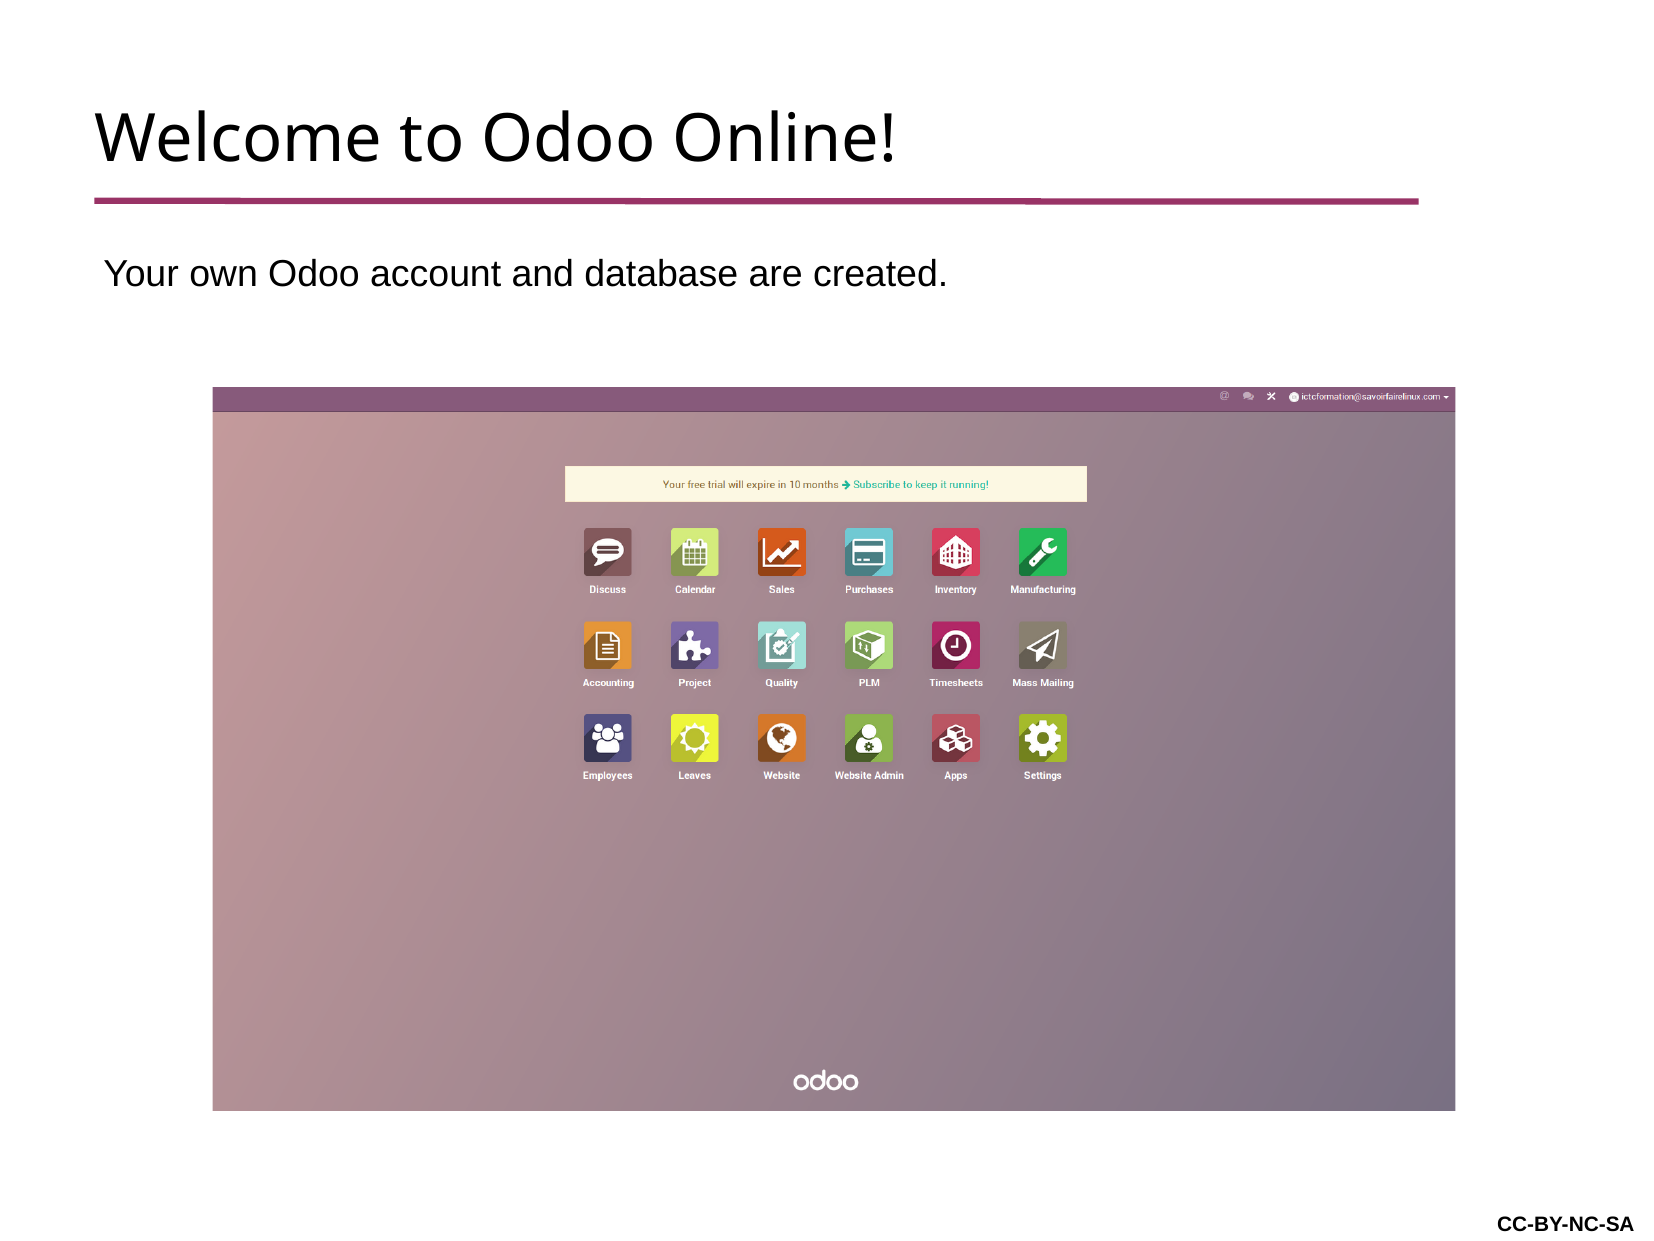

# Welcome to Odoo Online!
Your own Odoo account and database are created.
CC-BY-NC-SA